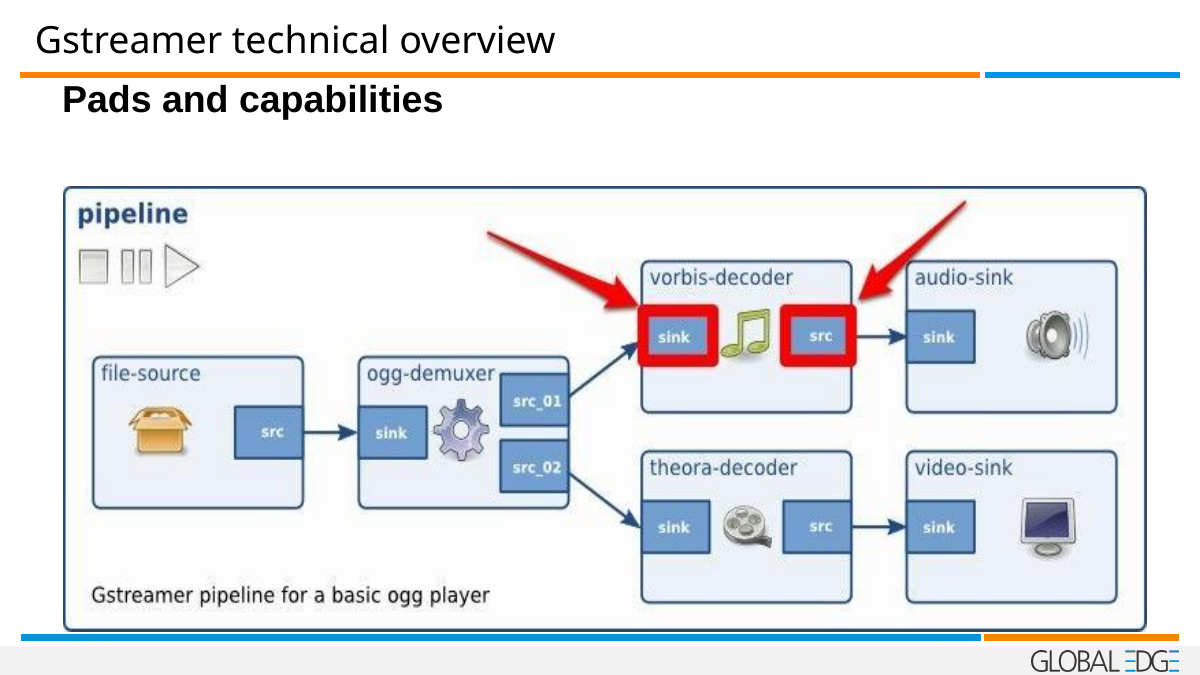

# Gstreamer technical overview
Pads and capabilities